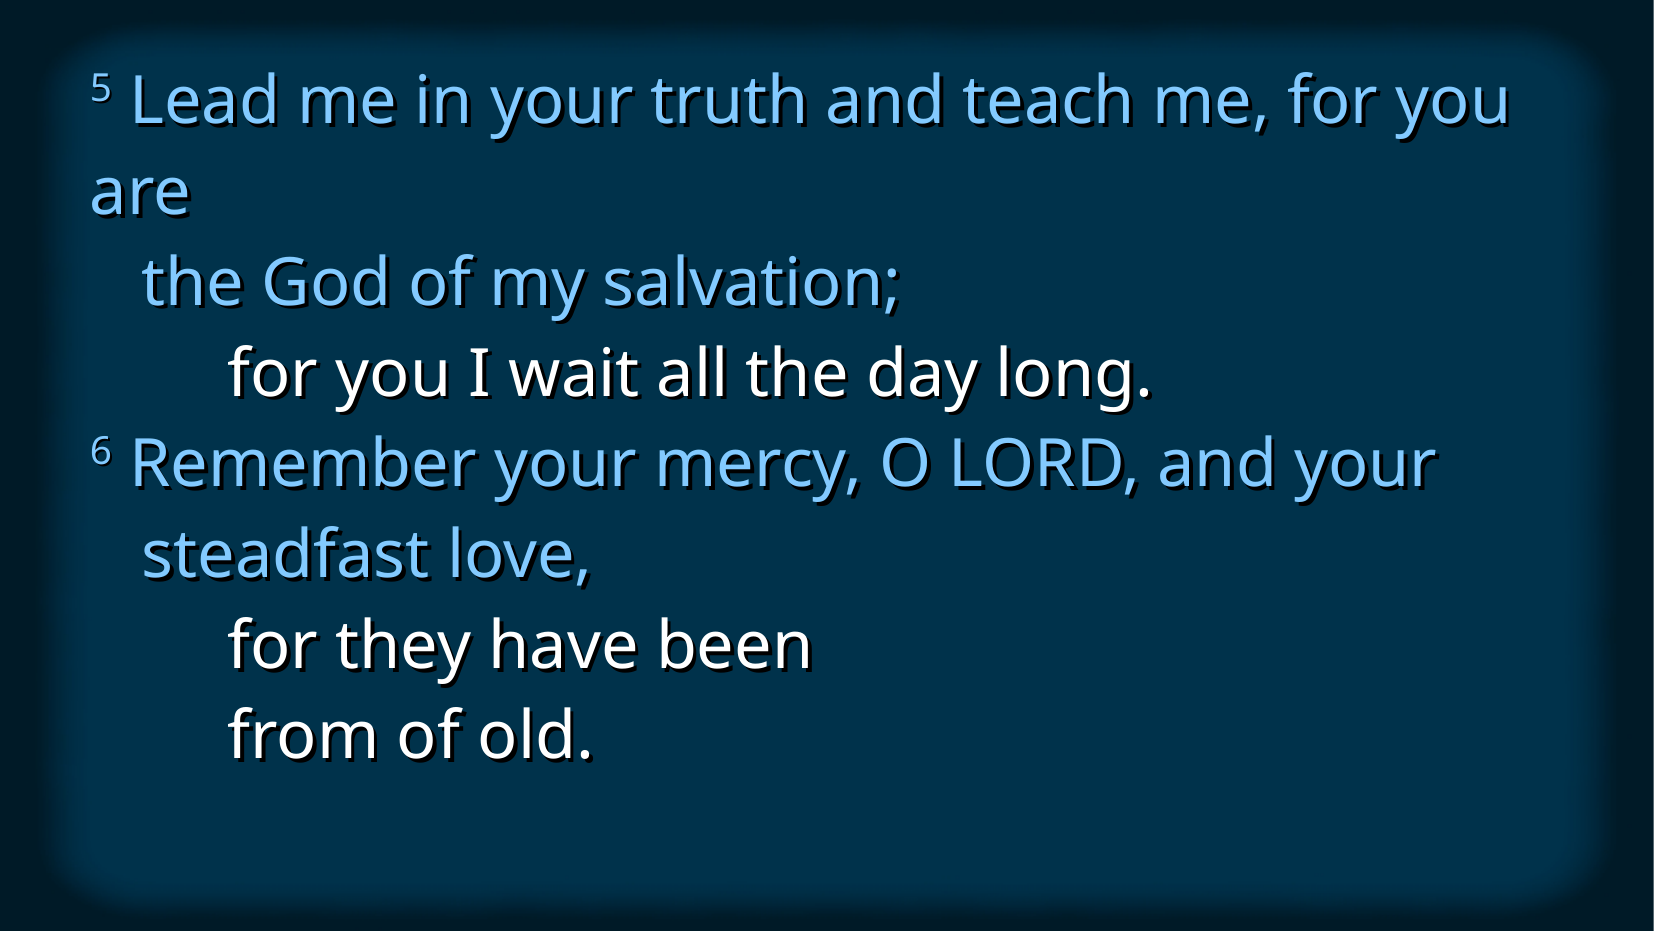

5 Lead me in your truth and teach me, for you are
 the God of my salvation;
 for you I wait all the day long.
6 Remember your mercy, O LORD, and your
 steadfast love,
 for they have been
 from of old.